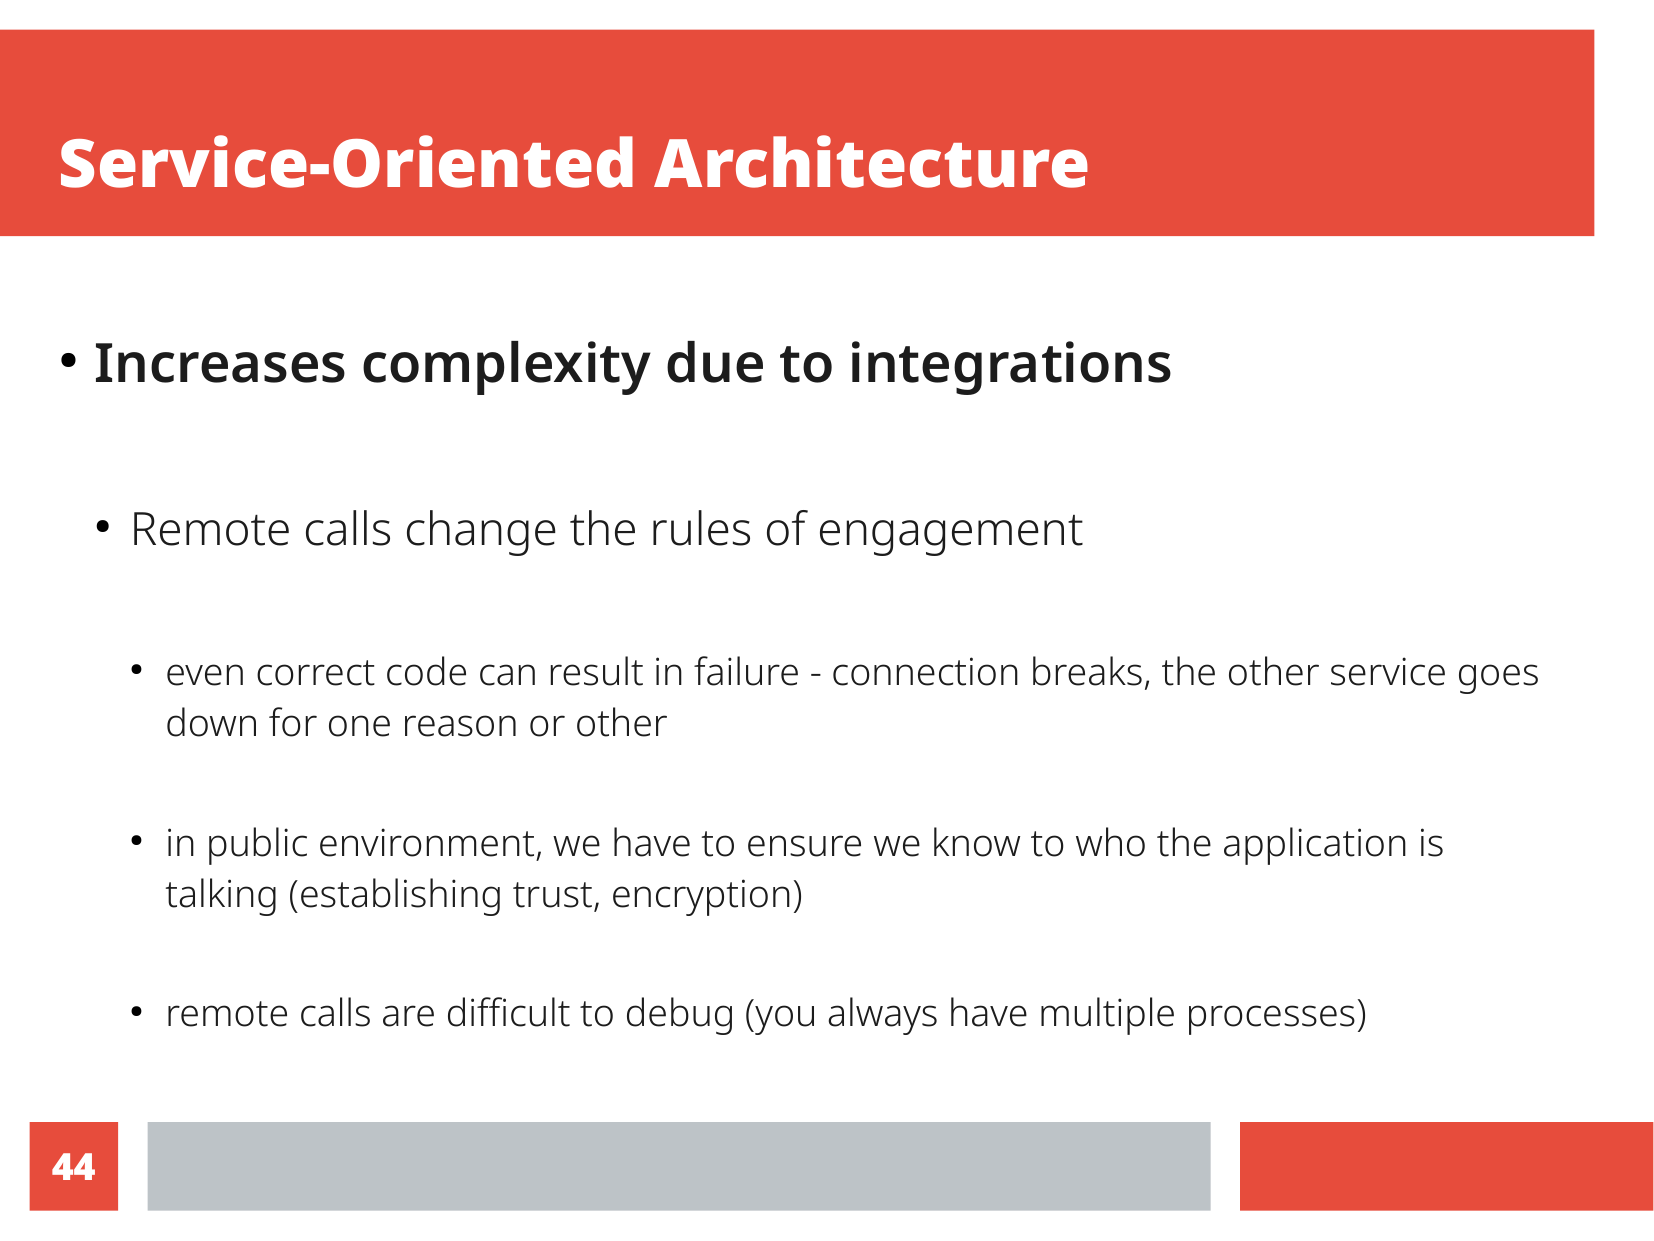

# Service-Oriented Architecture
Increases complexity due to integrations
Remote calls change the rules of engagement
even correct code can result in failure - connection breaks, the other service goes down for one reason or other
in public environment, we have to ensure we know to who the application is talking (establishing trust, encryption)
remote calls are difficult to debug (you always have multiple processes)
44